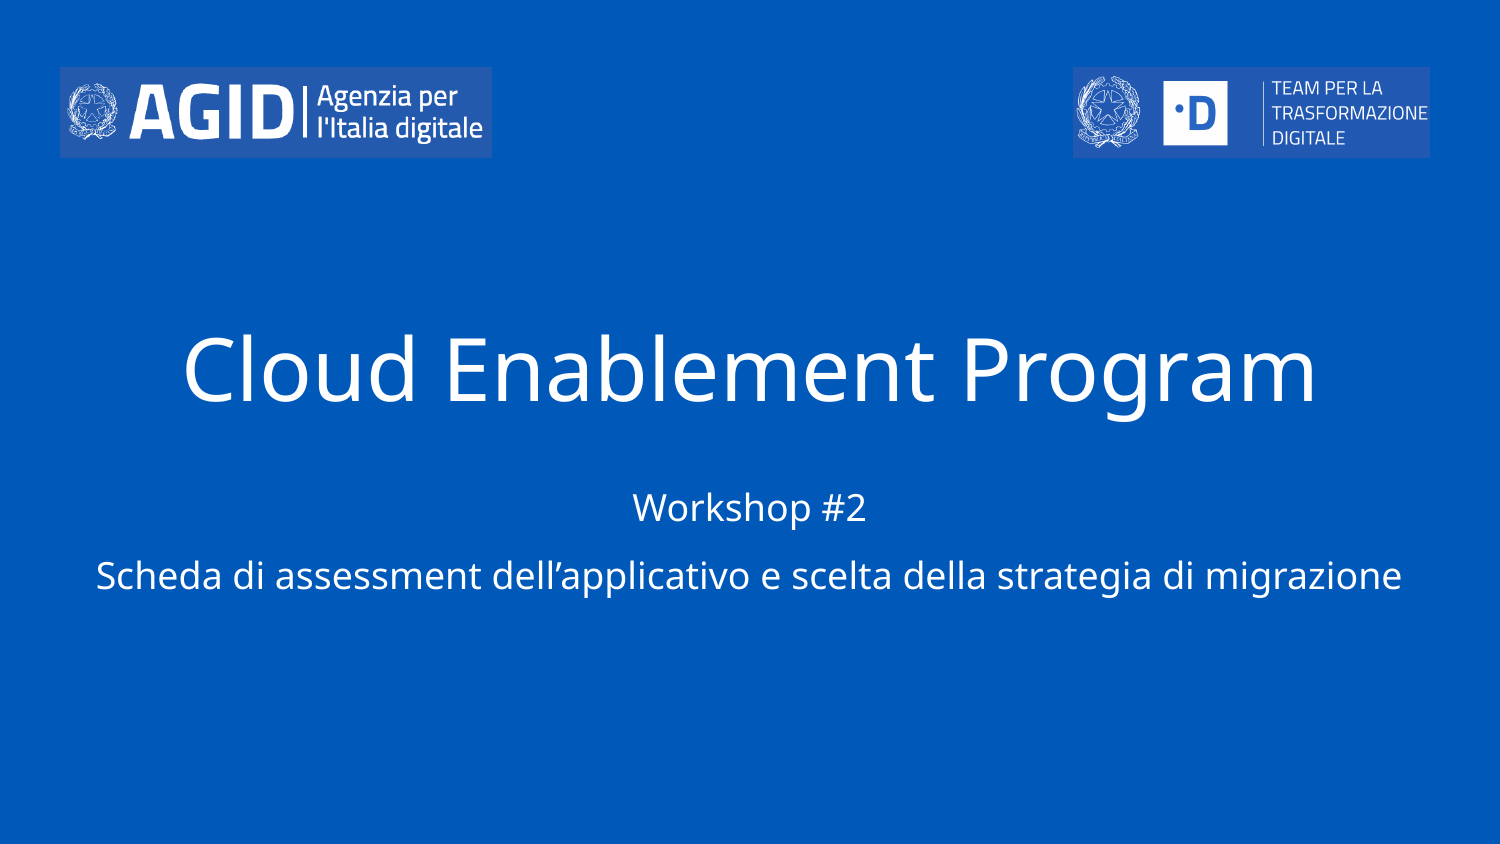

# Cloud Enablement Program
Workshop #2
Scheda di assessment dell’applicativo e scelta della strategia di migrazione